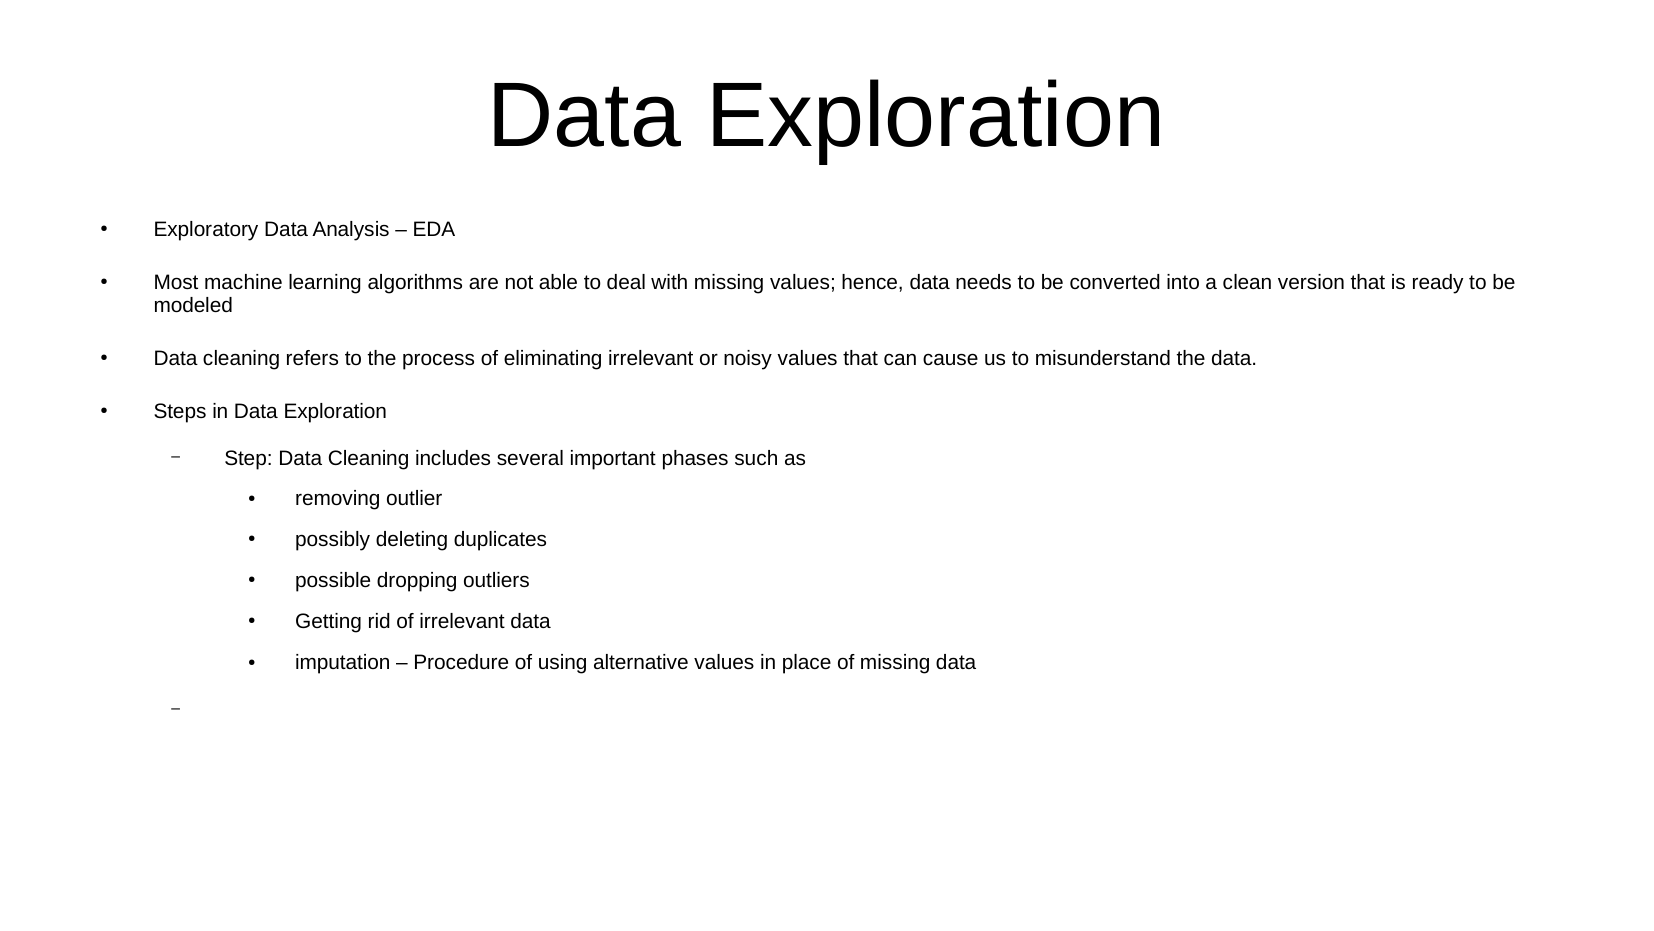

# Data Exploration
Exploratory Data Analysis – EDA
Most machine learning algorithms are not able to deal with missing values; hence, data needs to be converted into a clean version that is ready to be modeled
Data cleaning refers to the process of eliminating irrelevant or noisy values that can cause us to misunderstand the data.
Steps in Data Exploration
Step: Data Cleaning includes several important phases such as
removing outlier
possibly deleting duplicates
possible dropping outliers
Getting rid of irrelevant data
imputation – Procedure of using alternative values in place of missing data